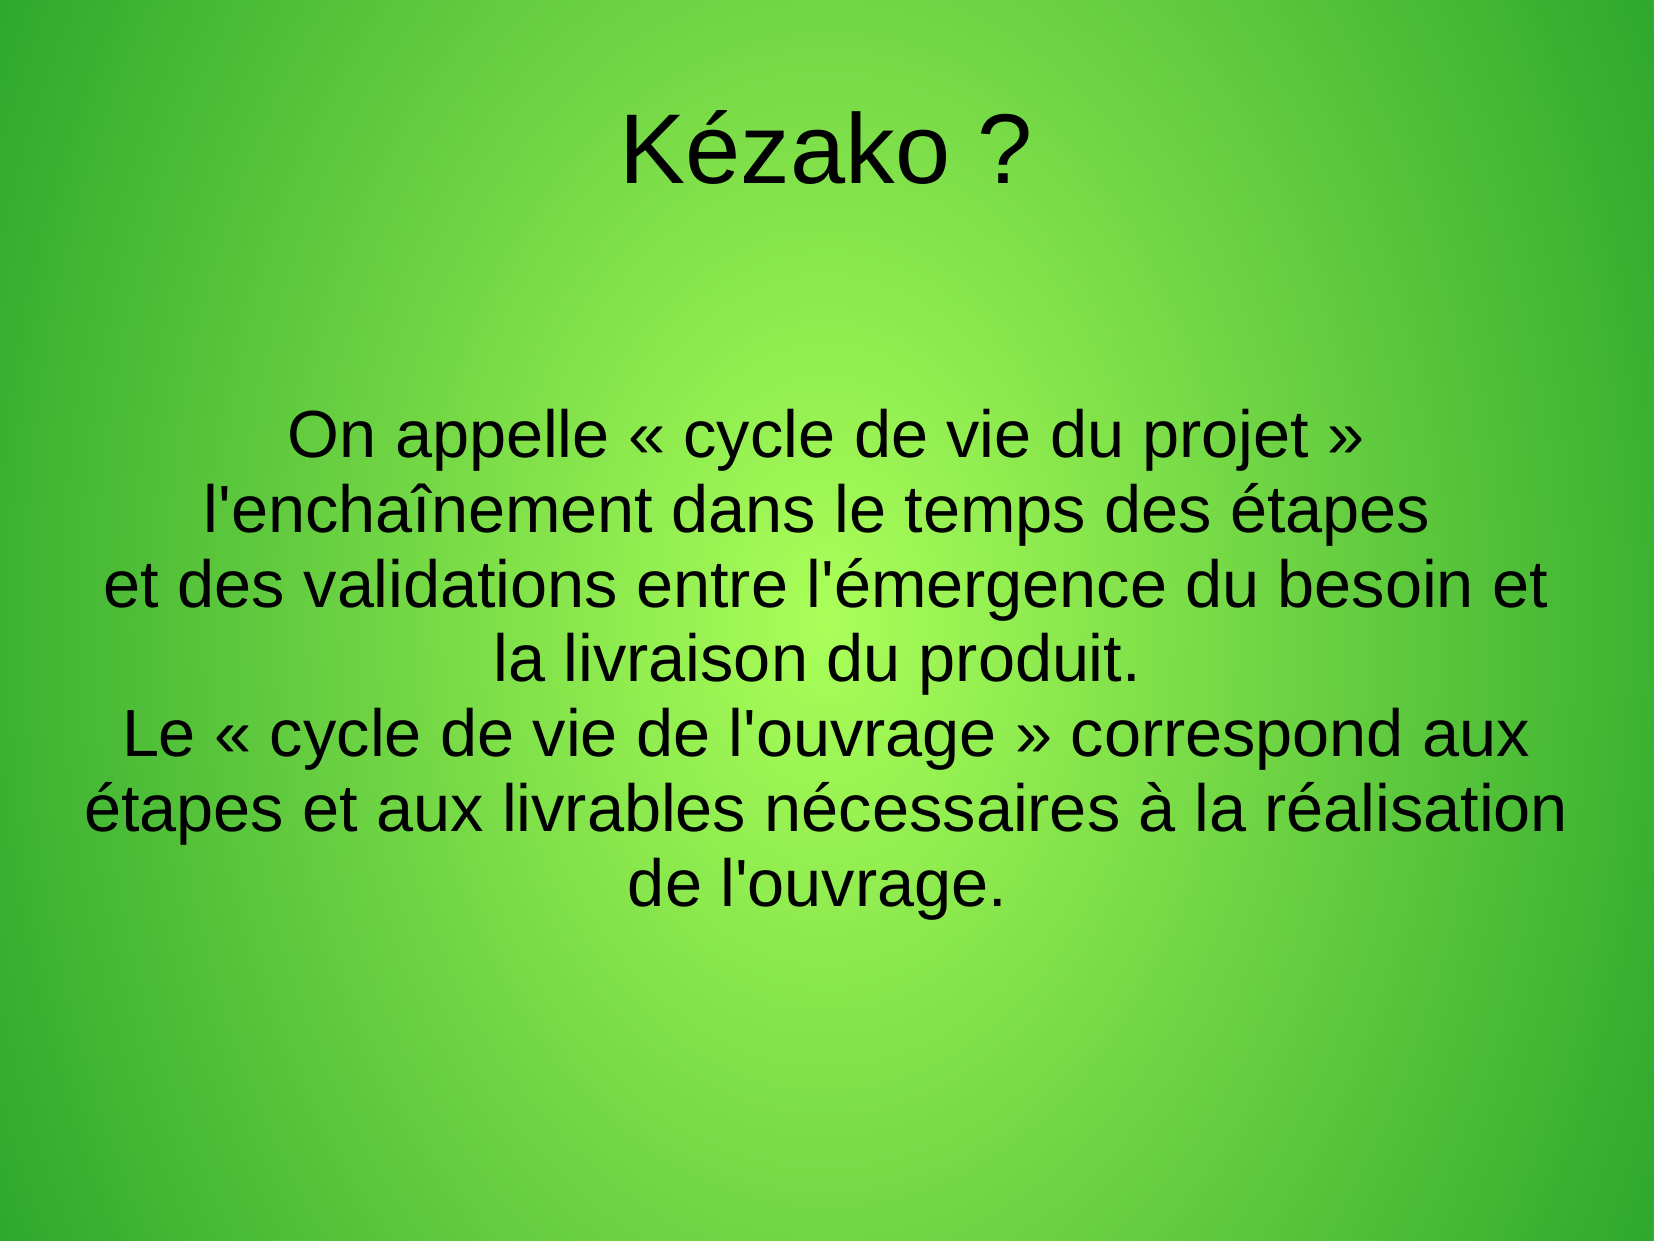

# Kézako ?
On appelle « cycle de vie du projet » l'enchaînement dans le temps des étapes
et des validations entre l'émergence du besoin et la livraison du produit.
Le « cycle de vie de l'ouvrage » correspond aux étapes et aux livrables nécessaires à la réalisation
de l'ouvrage.